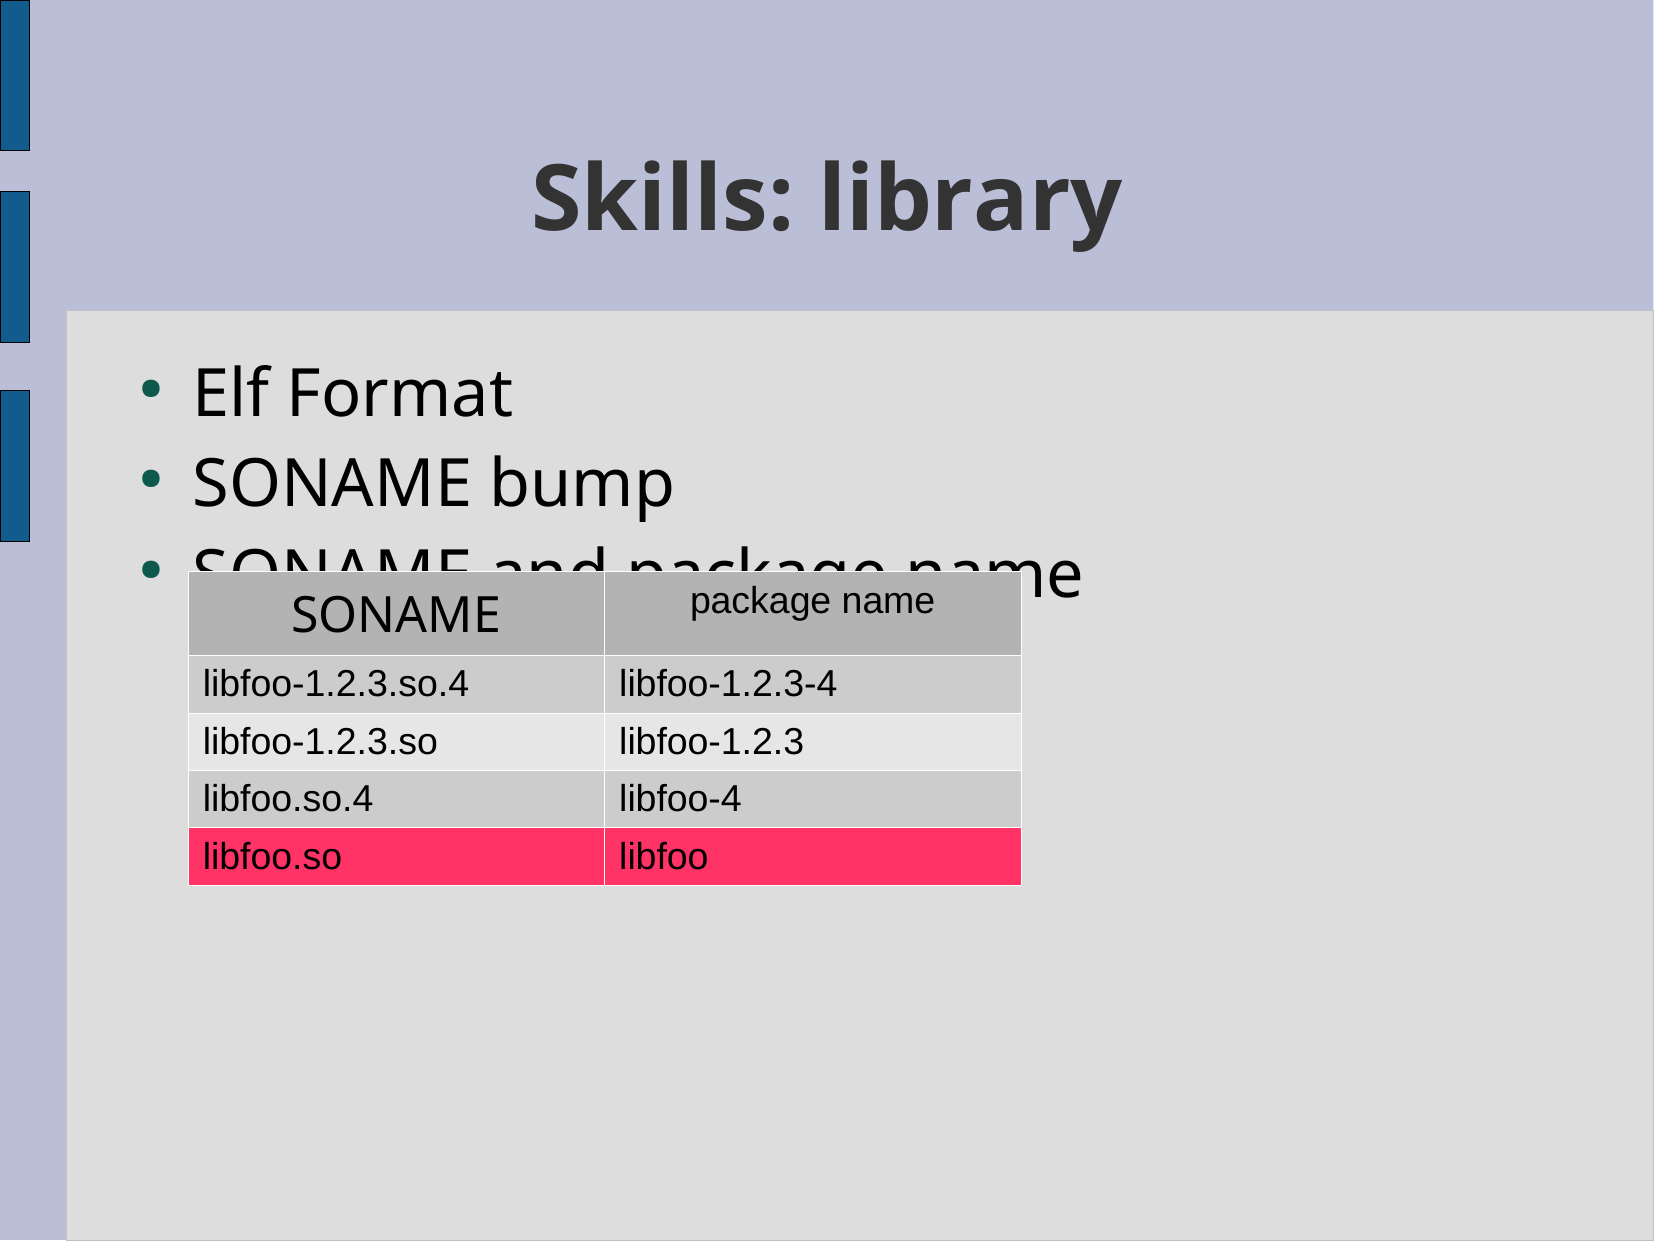

# Skills: library
Elf Format
SONAME bump
SONAME and package name
| SONAME | package name |
| --- | --- |
| libfoo-1.2.3.so.4 | libfoo-1.2.3-4 |
| libfoo-1.2.3.so | libfoo-1.2.3 |
| libfoo.so.4 | libfoo-4 |
| libfoo.so | libfoo |